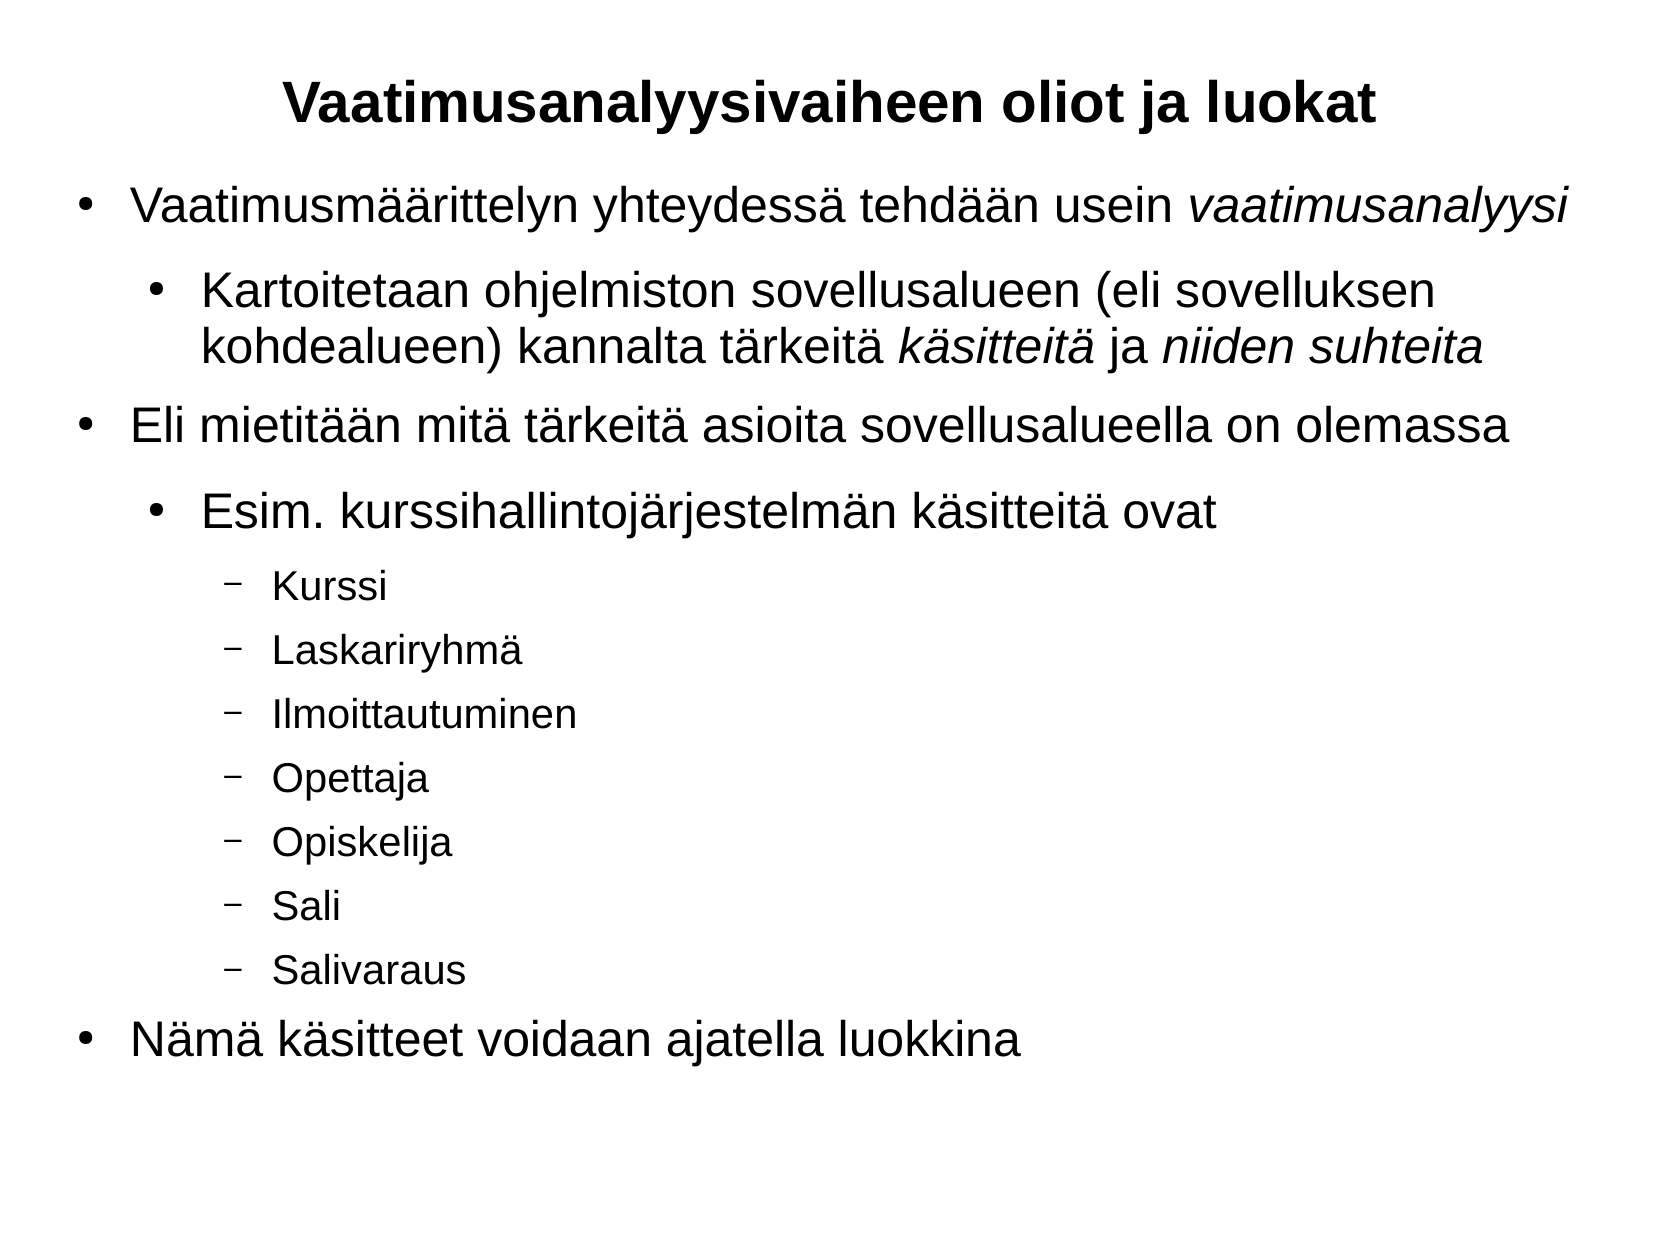

# Vaatimusanalyysivaiheen oliot ja luokat
Vaatimusmäärittelyn yhteydessä tehdään usein vaatimusanalyysi
Kartoitetaan ohjelmiston sovellusalueen (eli sovelluksen kohdealueen) kannalta tärkeitä käsitteitä ja niiden suhteita
Eli mietitään mitä tärkeitä asioita sovellusalueella on olemassa
Esim. kurssihallintojärjestelmän käsitteitä ovat
Kurssi
Laskariryhmä
Ilmoittautuminen
Opettaja
Opiskelija
Sali
Salivaraus
Nämä käsitteet voidaan ajatella luokkina